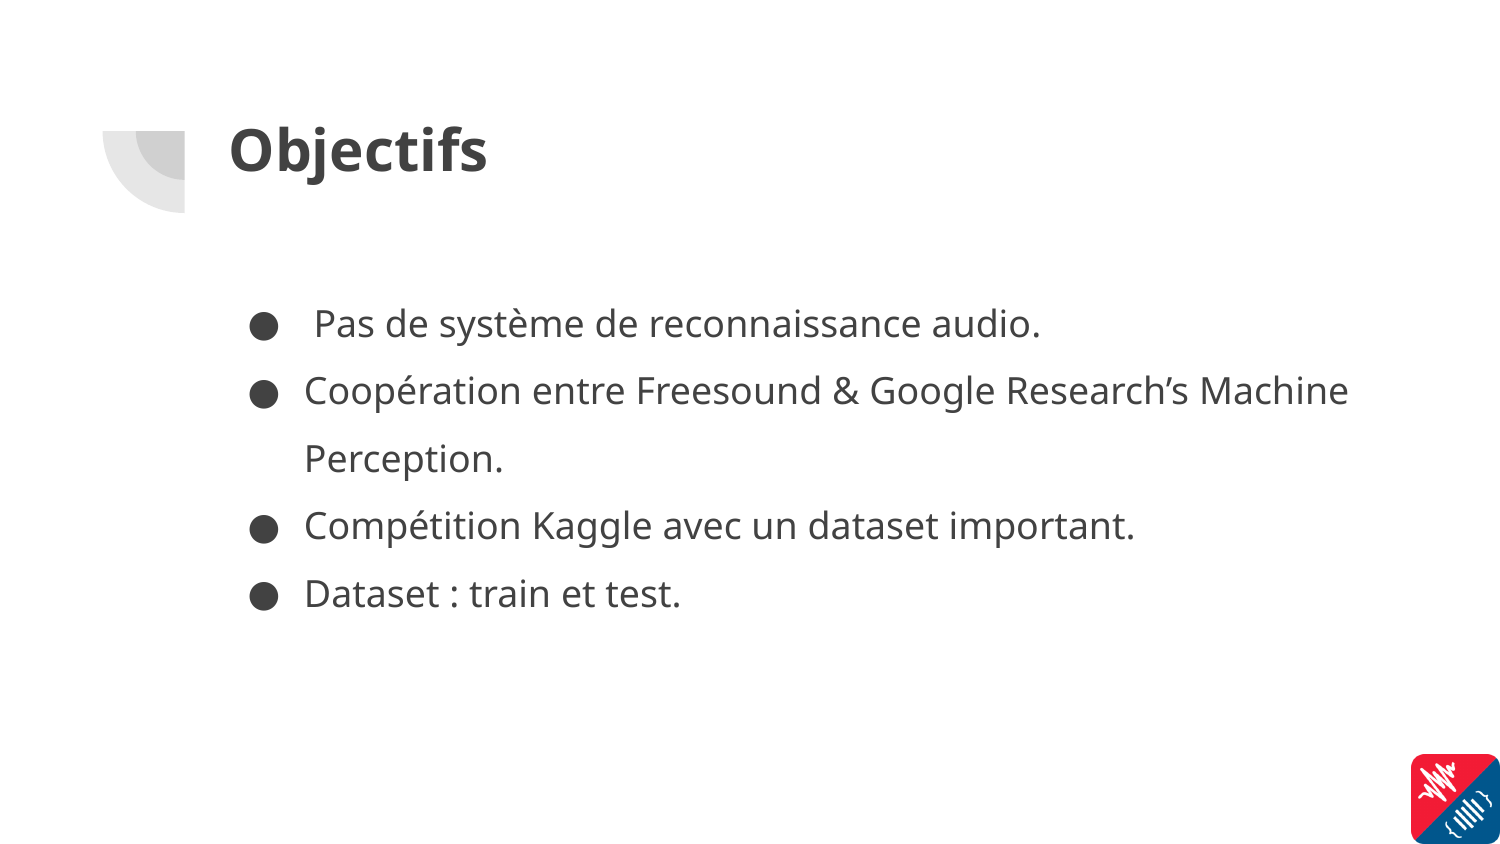

# Objectifs
 Pas de système de reconnaissance audio.
Coopération entre Freesound & Google Research’s Machine Perception.
Compétition Kaggle avec un dataset important.
Dataset : train et test.